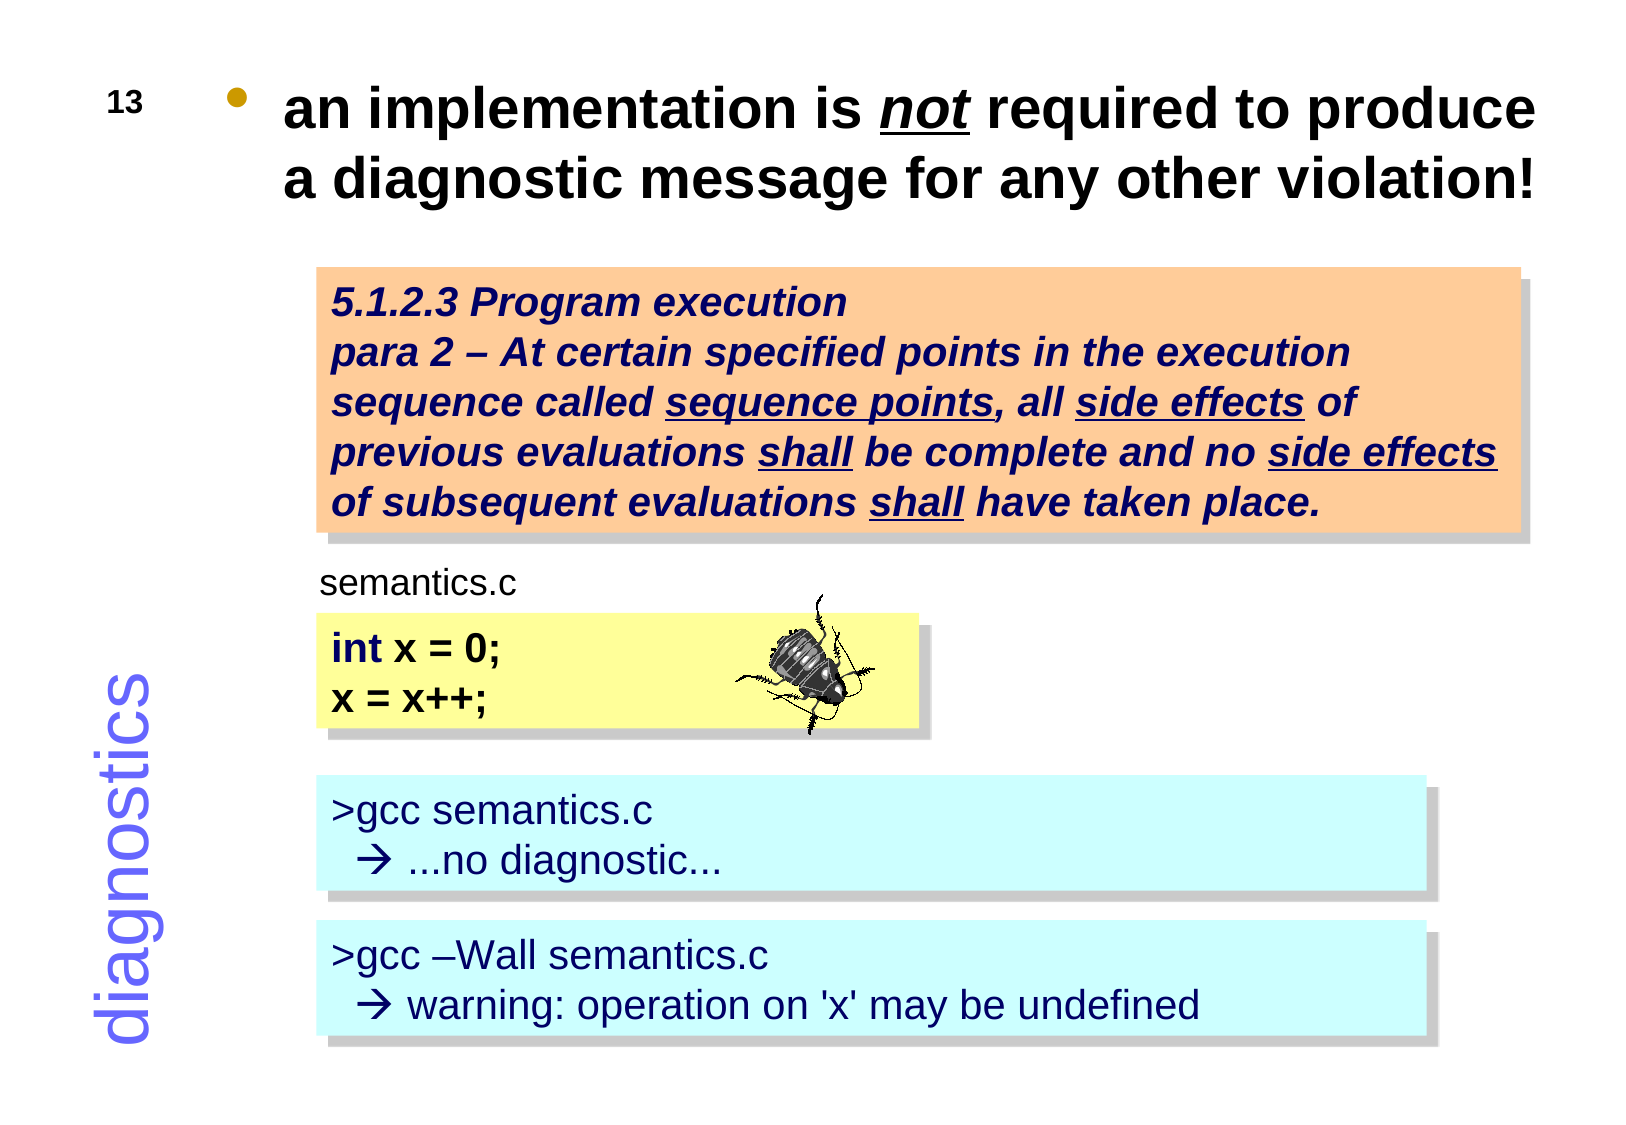

13
an implementation is not required to produce a diagnostic message for any other violation!
5.1.2.3 Program execution
para 2 – At certain specified points in the execution sequence called sequence points, all side effects of previous evaluations shall be complete and no side effects of subsequent evaluations shall have taken place.
semantics.c
# diagnostics
int x = 0;
x = x++;
>gcc semantics.c
  ...no diagnostic...
>gcc –Wall semantics.c
  warning: operation on 'x' may be undefined